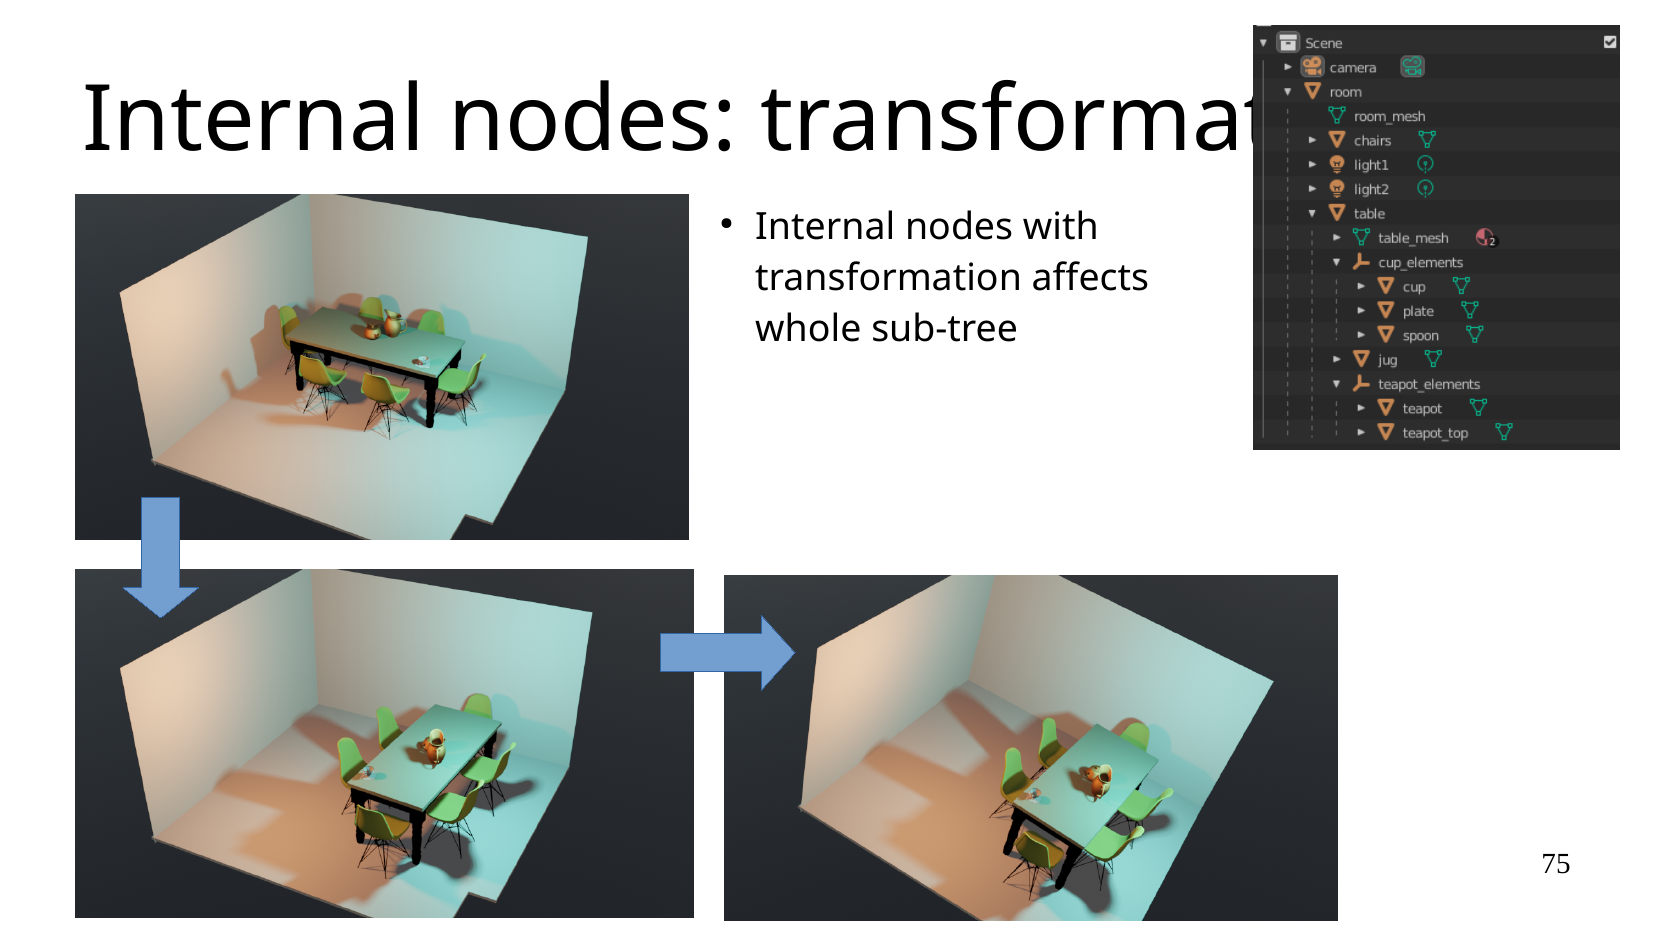

# Internal nodes: transformations
Internal nodes with transformation affects whole sub-tree
75